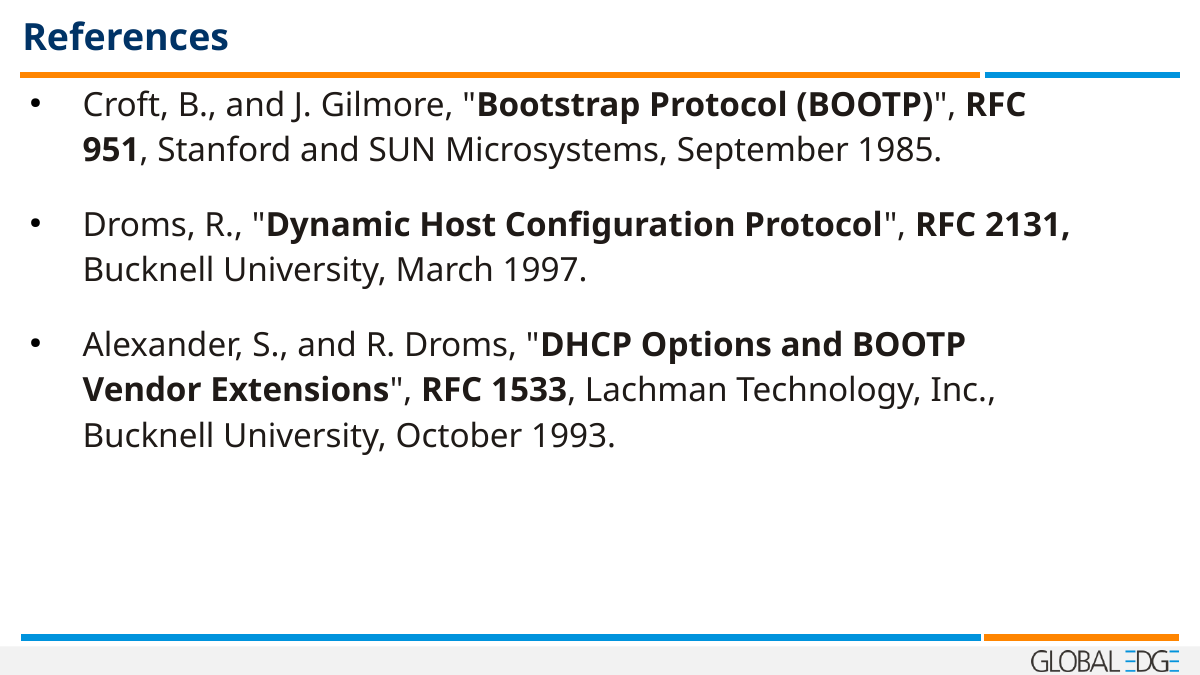

# References
Croft, B., and J. Gilmore, "Bootstrap Protocol (BOOTP)", RFC 951, Stanford and SUN Microsystems, September 1985.
Droms, R., "Dynamic Host Configuration Protocol", RFC 2131, Bucknell University, March 1997.
Alexander, S., and R. Droms, "DHCP Options and BOOTP Vendor Extensions", RFC 1533, Lachman Technology, Inc., Bucknell University, October 1993.